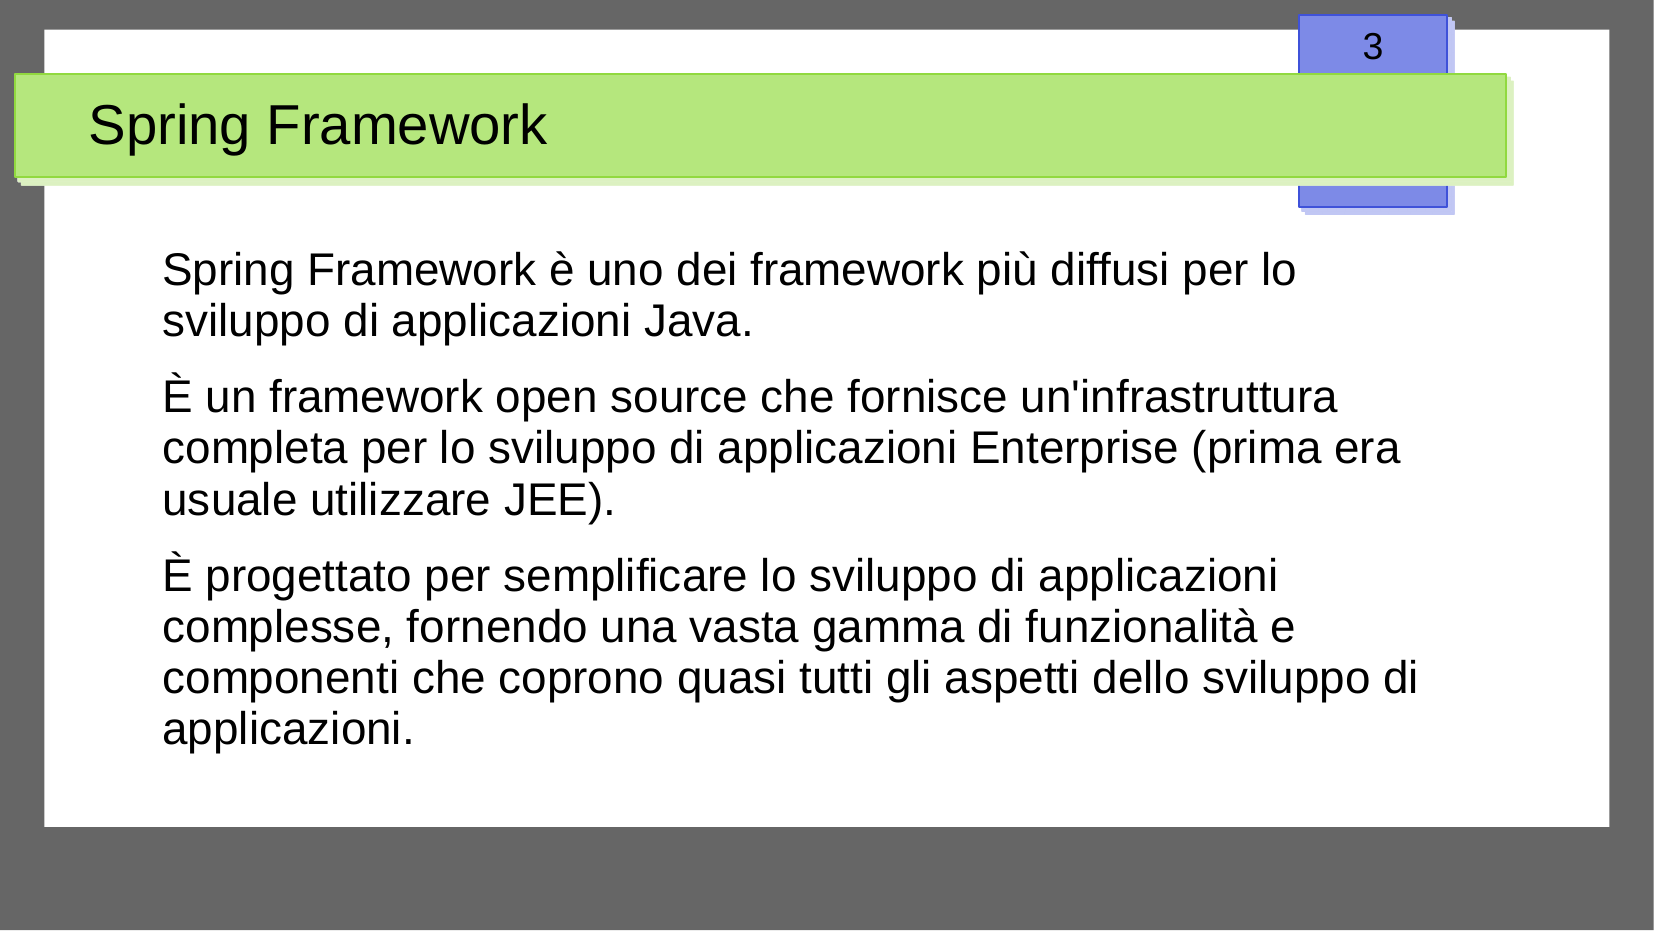

# Spring Framework
Spring Framework è uno dei framework più diffusi per lo sviluppo di applicazioni Java.
È un framework open source che fornisce un'infrastruttura completa per lo sviluppo di applicazioni Enterprise (prima era usuale utilizzare JEE).
È progettato per semplificare lo sviluppo di applicazioni complesse, fornendo una vasta gamma di funzionalità e componenti che coprono quasi tutti gli aspetti dello sviluppo di applicazioni.